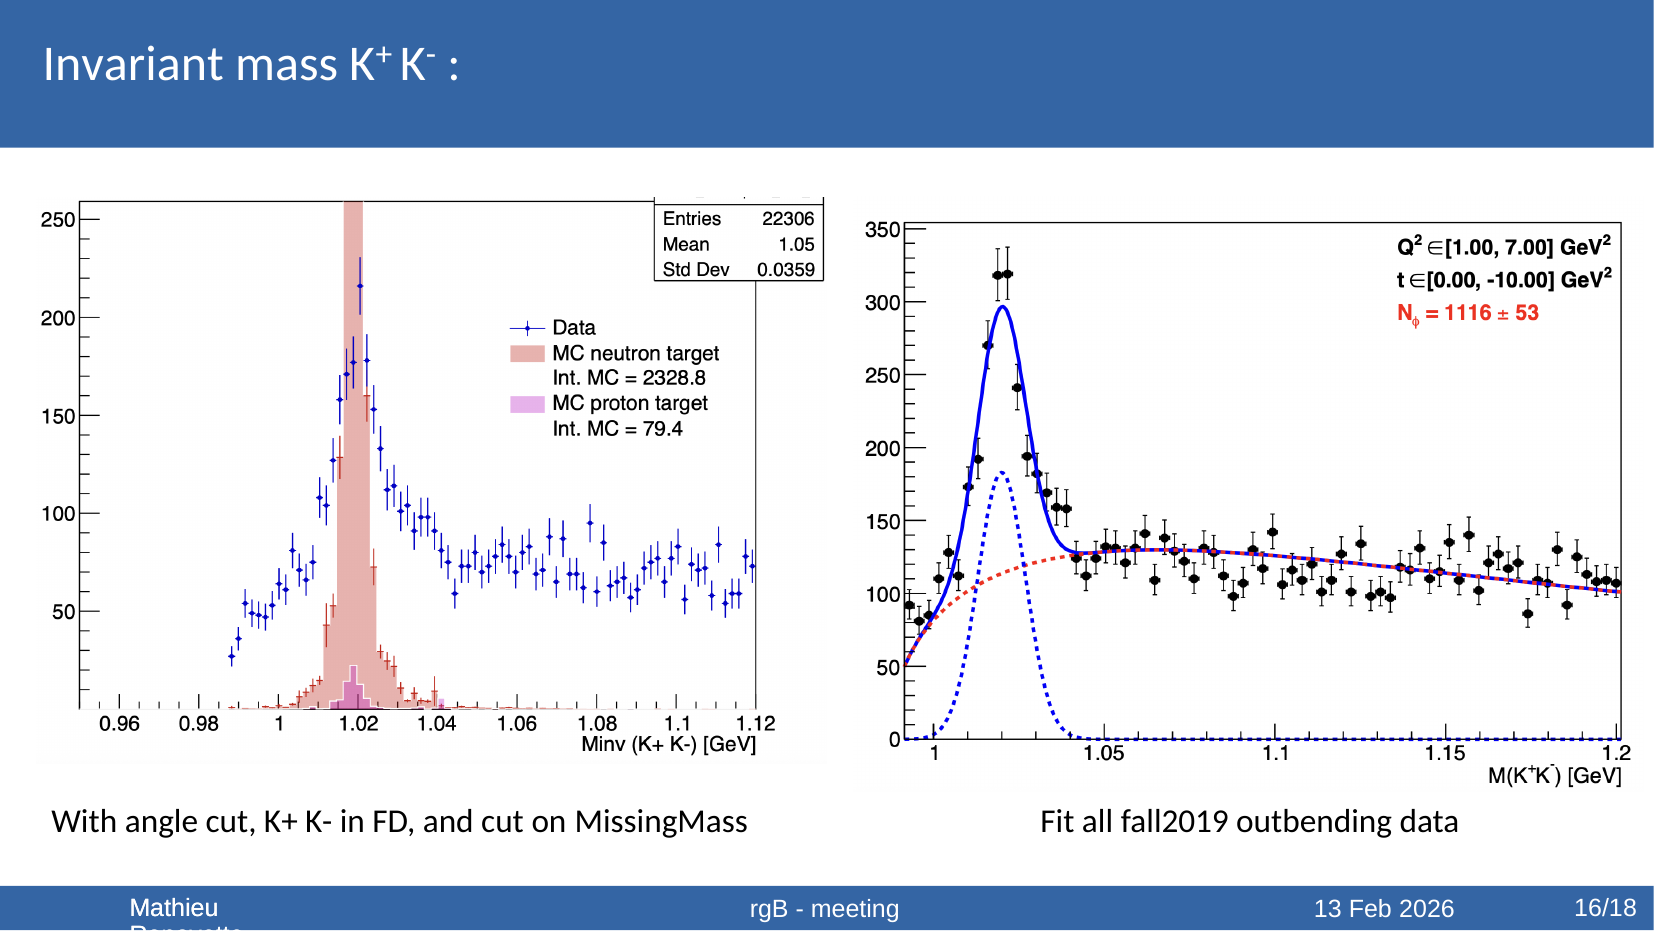

Invariant mass K+ K- :
With angle cut, K+ K- in FD, and cut on MissingMass
Fit all fall2019 outbending data
Mathieu Ronayette
16/18
Mathieu Ronayette
rgB - meeting
13 Feb 2026